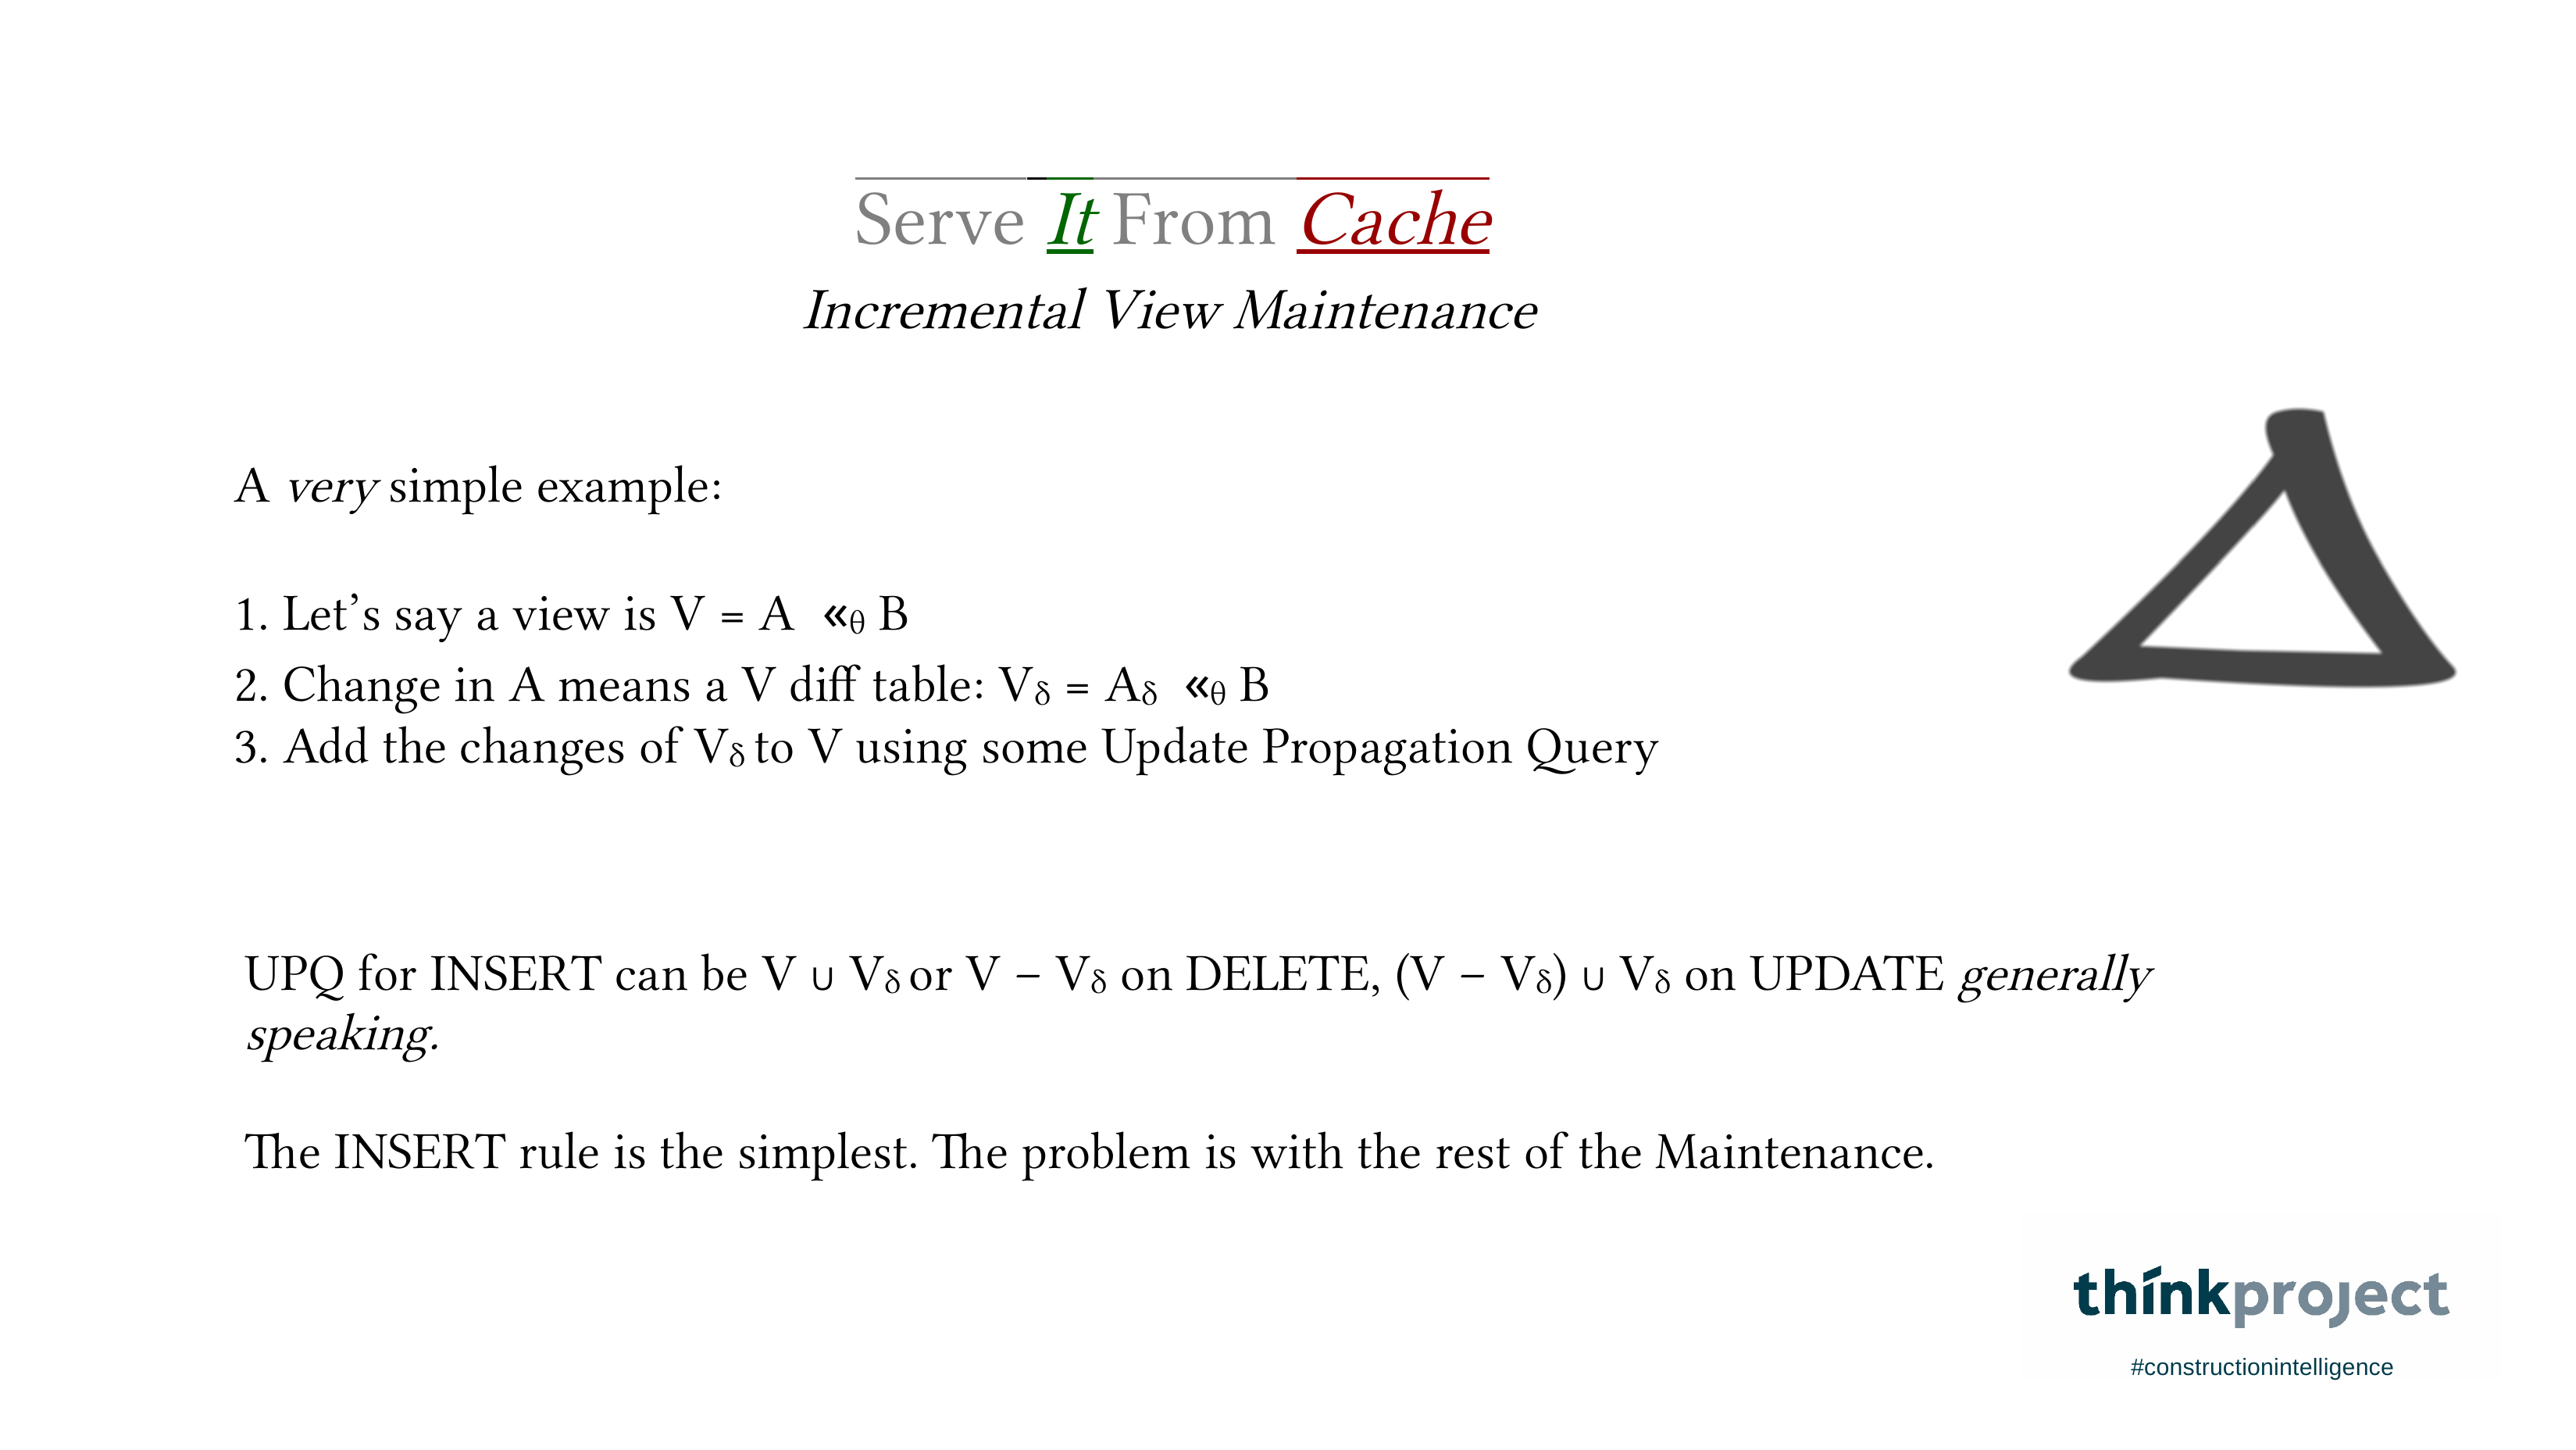

Serve It From Cache
Incremental View Maintenance
A very simple example:
1. Let’s say a view is V = A «θ B
2. Change in A means a V diff table: Vδ = Aδ «θ B
3. Add the changes of Vδ to V using some Update Propagation Query
UPQ for INSERT can be V ∪ Vδ or V – Vδ on DELETE, (V – Vδ) ∪ Vδ on UPDATE generally speaking.
The INSERT rule is the simplest. The problem is with the rest of the Maintenance.